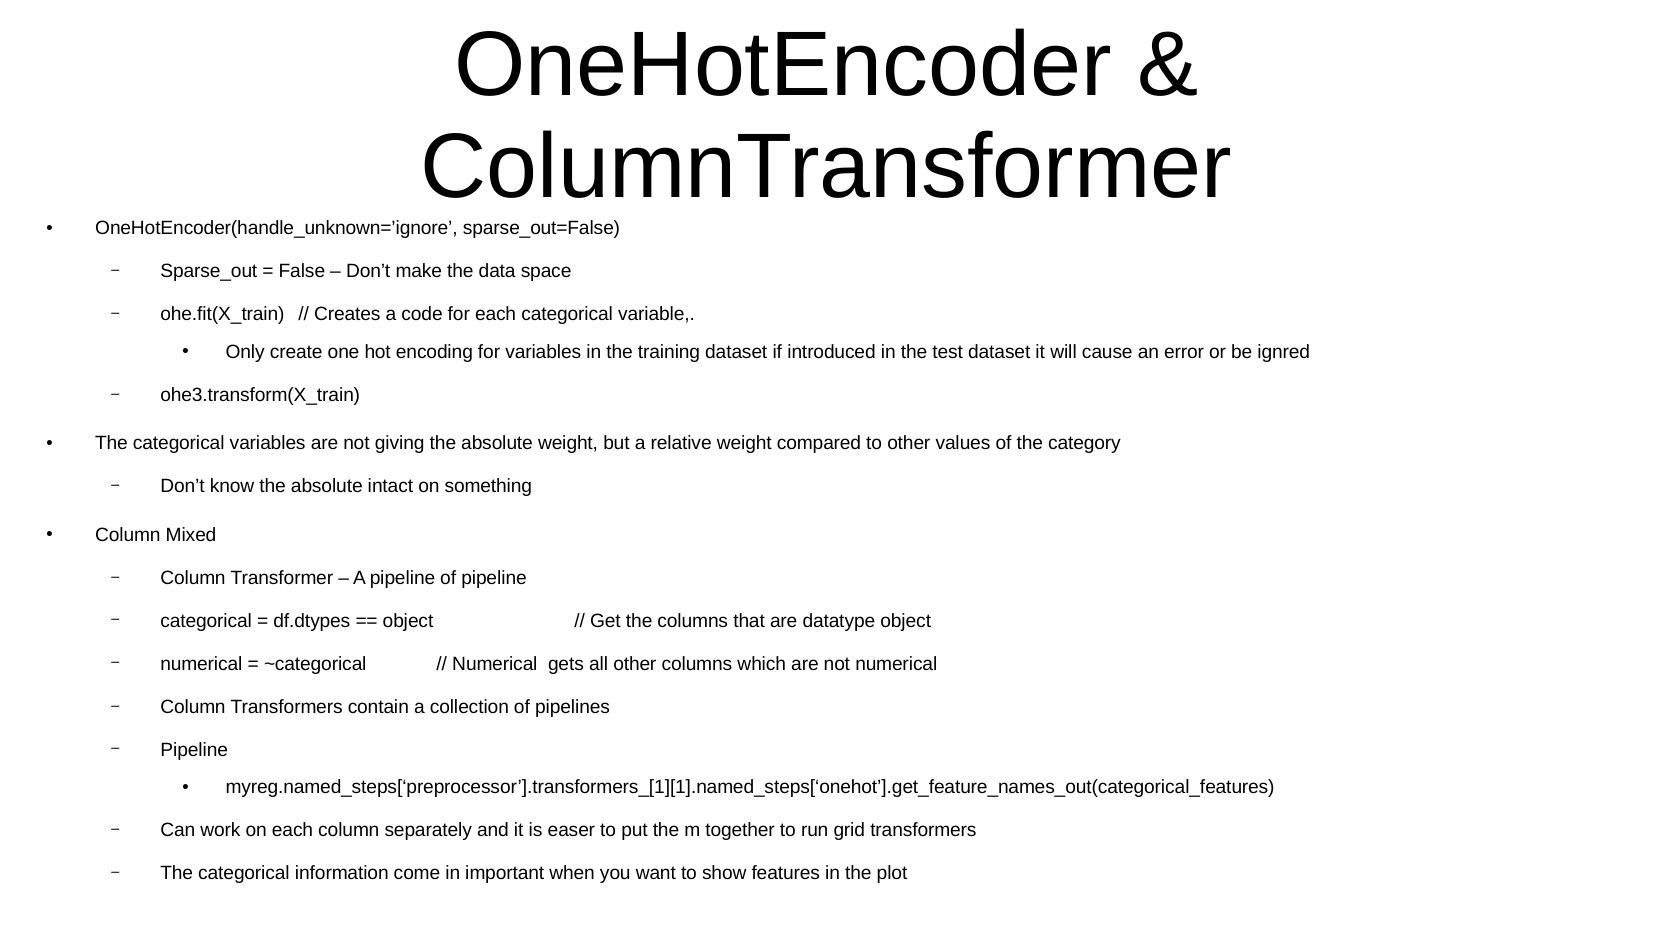

# OneHotEncoder & ColumnTransformer
OneHotEncoder(handle_unknown=’ignore’, sparse_out=False)
Sparse_out = False – Don’t make the data space
ohe.fit(X_train)		// Creates a code for each categorical variable,.
Only create one hot encoding for variables in the training dataset if introduced in the test dataset it will cause an error or be ignred
ohe3.transform(X_train)
The categorical variables are not giving the absolute weight, but a relative weight compared to other values of the category
Don’t know the absolute intact on something
Column Mixed
Column Transformer – A pipeline of pipeline
categorical = df.dtypes == object 			// Get the columns that are datatype object
numerical = ~categorical 				// Numerical gets all other columns which are not numerical
Column Transformers contain a collection of pipelines
Pipeline
myreg.named_steps[‘preprocessor’].transformers_[1][1].named_steps[‘onehot’].get_feature_names_out(categorical_features)
Can work on each column separately and it is easer to put the m together to run grid transformers
The categorical information come in important when you want to show features in the plot